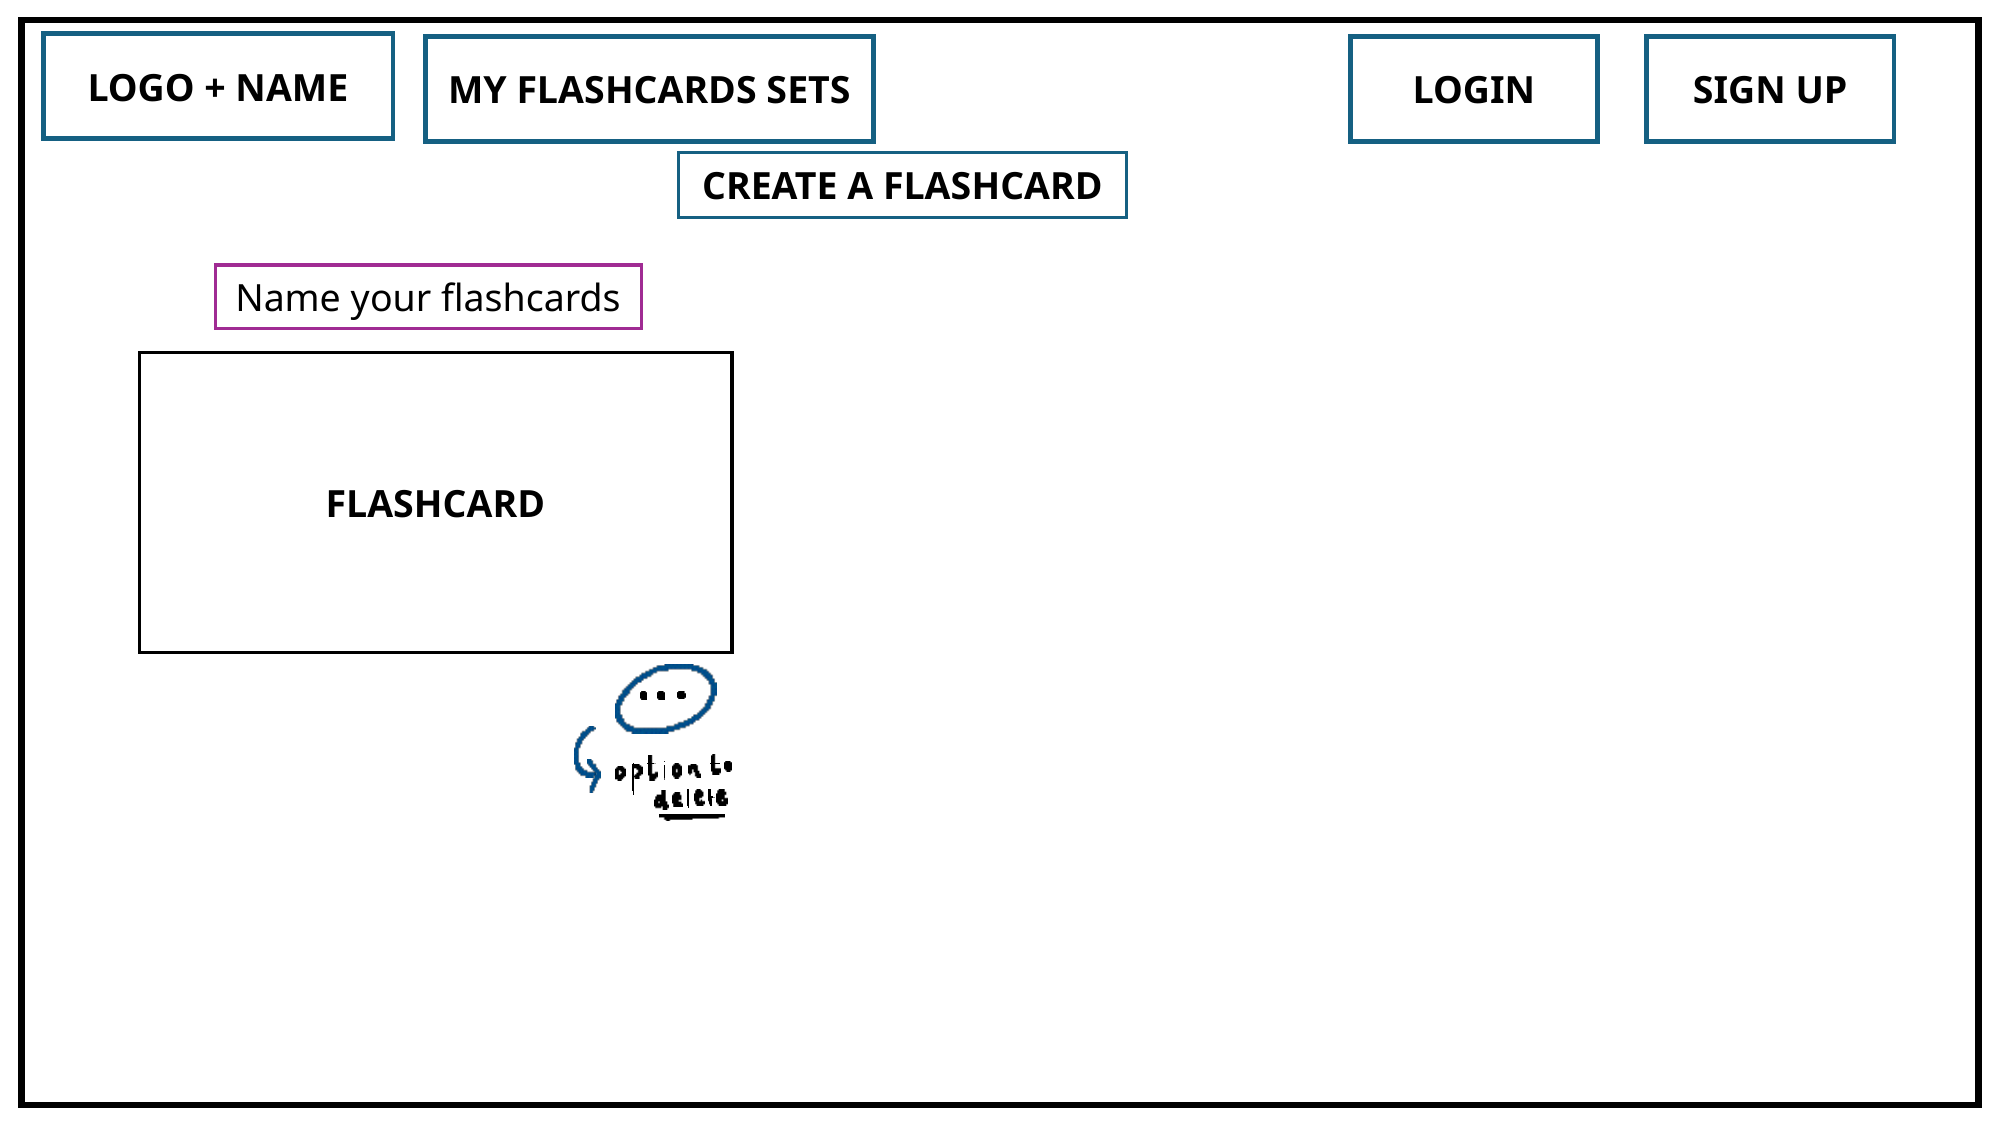

LOGO + NAME
MY FLASHCARDS SETS
LOGIN
SIGN UP
CREATE A FLASHCARD
Name your flashcards
FLASHCARD